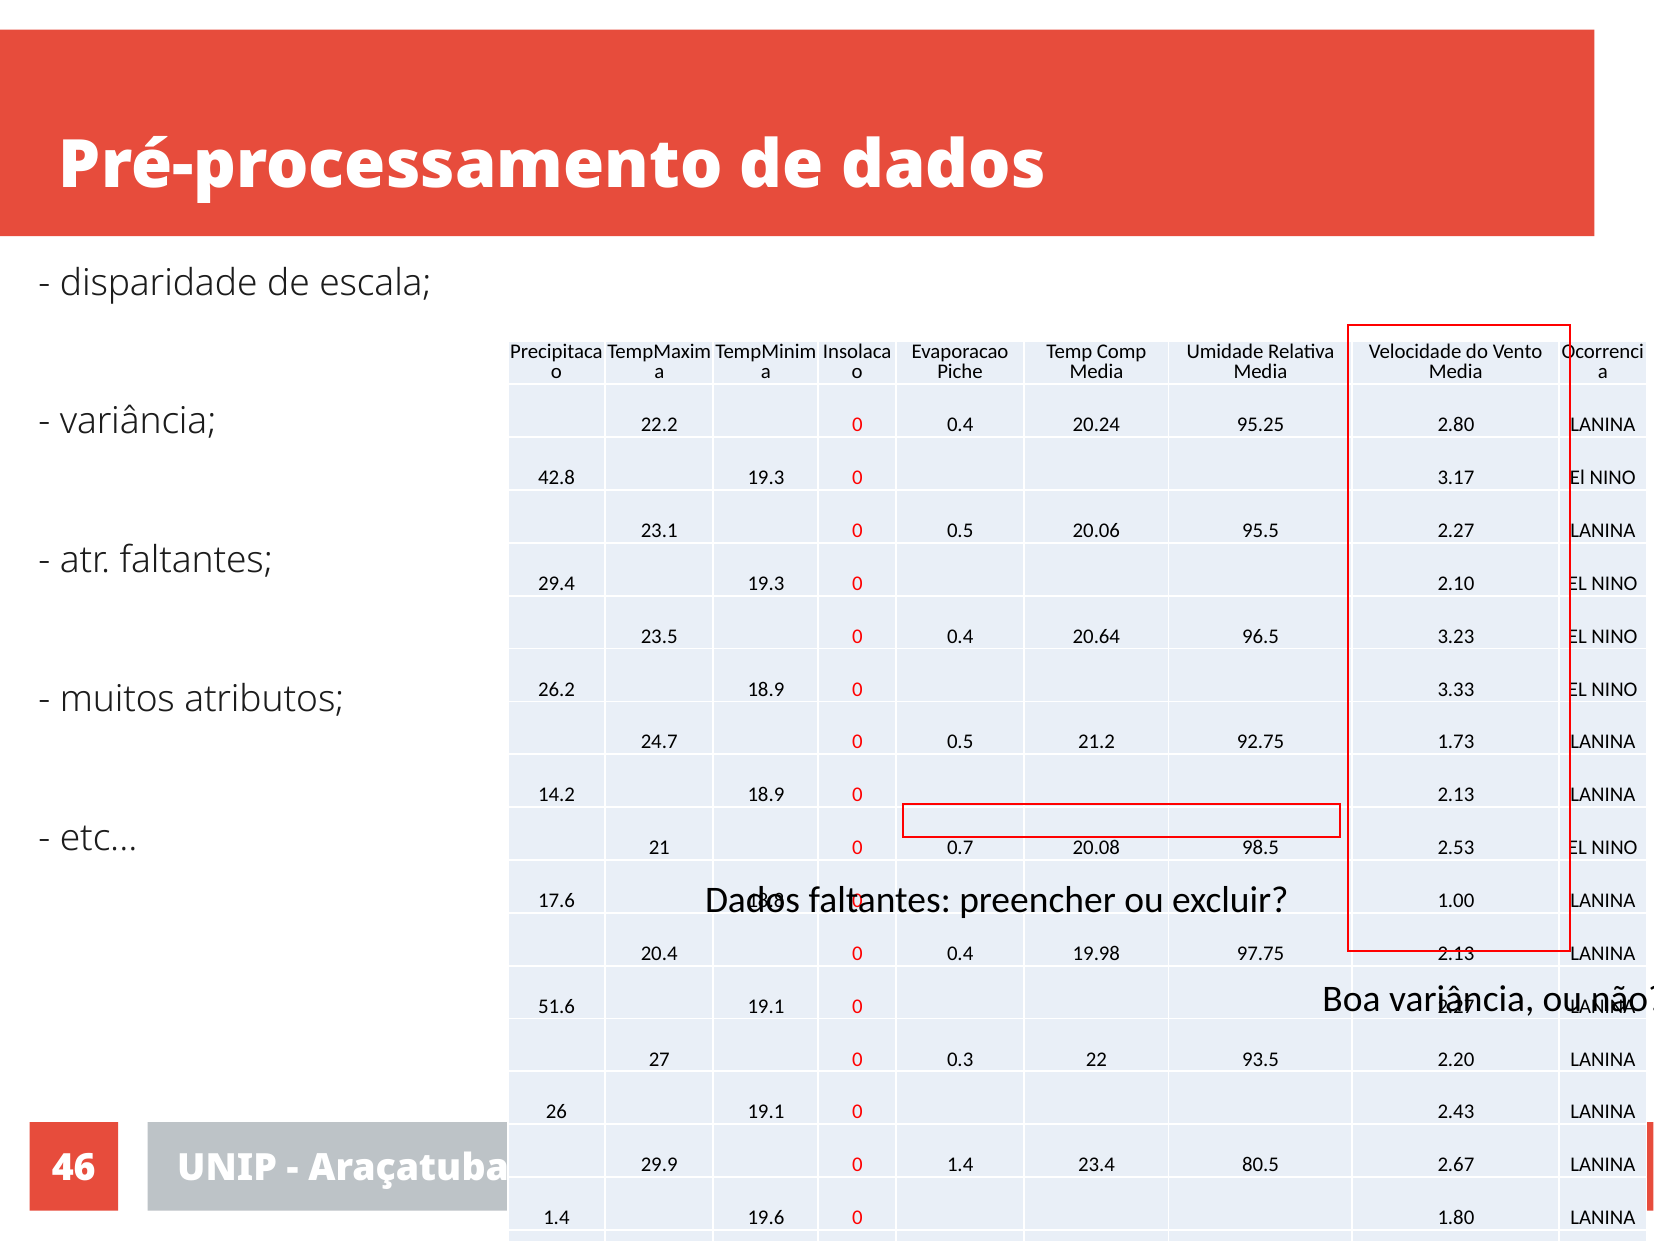

# Pré-processamento de dados
- disparidade de escala;
- variância;
- atr. faltantes;
- muitos atributos;
- etc...
| Precipitacao | TempMaxima | TempMinima | Insolacao | Evaporacao Piche | Temp Comp Media | Umidade Relativa Media | Velocidade do Vento Media | Ocorrencia |
| --- | --- | --- | --- | --- | --- | --- | --- | --- |
| | 22.2 | | 0 | 0.4 | 20.24 | 95.25 | 2.80 | LANINA |
| 42.8 | | 19.3 | 0 | | | | 3.17 | El NINO |
| | 23.1 | | 0 | 0.5 | 20.06 | 95.5 | 2.27 | LANINA |
| 29.4 | | 19.3 | 0 | | | | 2.10 | EL NINO |
| | 23.5 | | 0 | 0.4 | 20.64 | 96.5 | 3.23 | EL NINO |
| 26.2 | | 18.9 | 0 | | | | 3.33 | EL NINO |
| | 24.7 | | 0 | 0.5 | 21.2 | 92.75 | 1.73 | LANINA |
| 14.2 | | 18.9 | 0 | | | | 2.13 | LANINA |
| | 21 | | 0 | 0.7 | 20.08 | 98.5 | 2.53 | EL NINO |
| 17.6 | | 18.8 | 0 | | | | 1.00 | LANINA |
| | 20.4 | | 0 | 0.4 | 19.98 | 97.75 | 2.13 | LANINA |
| 51.6 | | 19.1 | 0 | | | | 2.27 | LANINA |
| | 27 | | 0 | 0.3 | 22 | 93.5 | 2.20 | LANINA |
| 26 | | 19.1 | 0 | | | | 2.43 | LANINA |
| | 29.9 | | 0 | 1.4 | 23.4 | 80.5 | 2.67 | LANINA |
| 1.4 | | 19.6 | 0 | | | | 1.80 | LANINA |
| | 28.9 | | 0 | 2.3 | 24.26 | 80.75 | 2.63 | EL NINO |
| 8.8 | | 19.9 | 0 | | | | 2.87 | EL NINO |
| | 28.4 | | 0 | 2.2 | 24.28 | 83 | 2.37 | LANINA |
| 0.6 | | 20.7 | 0 | | | | 1.87 | LANINA |
| | 31.1 | | 0 | 2 | 24.82 | 70.25 | 2.13 | LANINA |
| 7.6 | | 18.7 | 0 | | | | 3.03 | LANINA |
| | 29.7 | | 0 | 4.1 | 23.88 | 86.5 | 2.13 | LANINA |
| 0 | | 19.7 | 0 | | | | 1.60 | LANINA |
Dados faltantes: preencher ou excluir?
Boa variância, ou não?
46
UNIP - Araçatuba